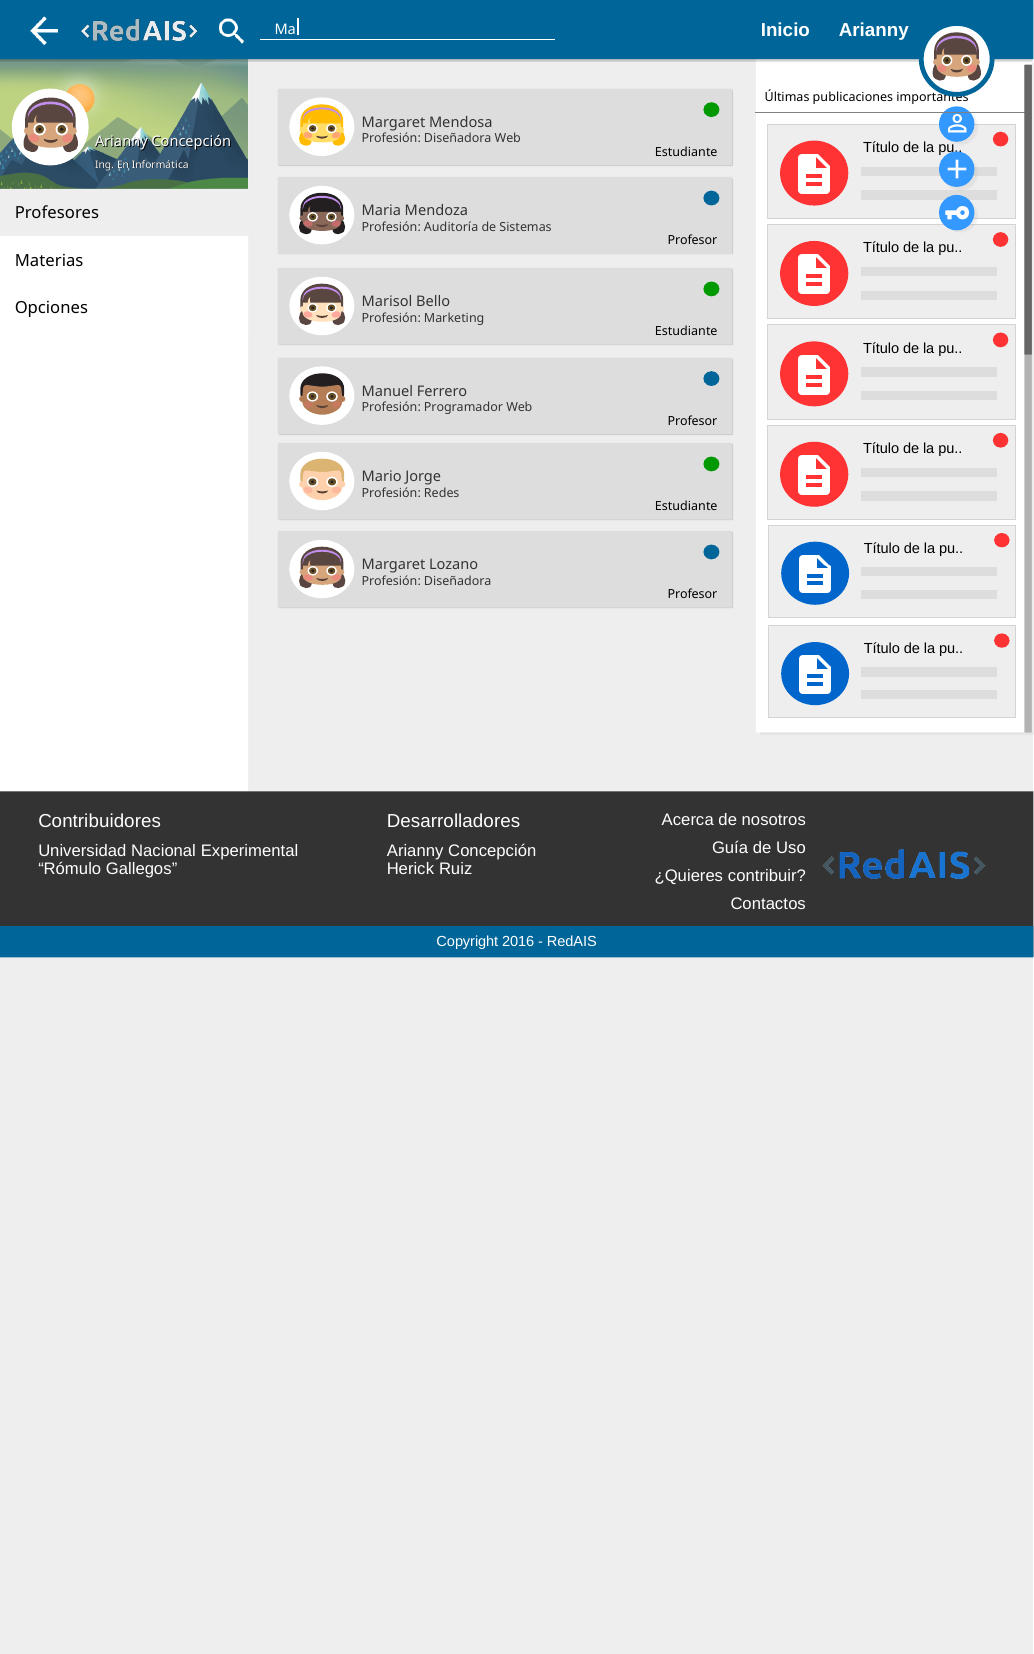

Arianny
Inicio
Ma
Margaret Mendosa
Profesión: Diseñadora Web
Estudiante
Últimas publicaciones importantes
Arianny Concepción
Ing. En Informática
Título de la pu..
Maria Mendoza
Profesión: Auditoría de Sistemas
Profesor
Profesores
Título de la pu..
Materias
Marisol Bello
Profesión: Marketing
Estudiante
Opciones
Título de la pu..
Manuel Ferrero
Profesión: Programador Web
Profesor
Título de la pu..
Mario Jorge
Profesión: Redes
Estudiante
Título de la pu..
Margaret Lozano
Profesión: Diseñadora
Profesor
Título de la pu..
Contribuidores
Universidad Nacional Experimental “Rómulo Gallegos”
Desarrolladores
Arianny Concepción
Herick Ruiz
Acerca de nosotros
Guía de Uso
¿Quieres contribuir?
Contactos
Copyright 2016 - RedAIS